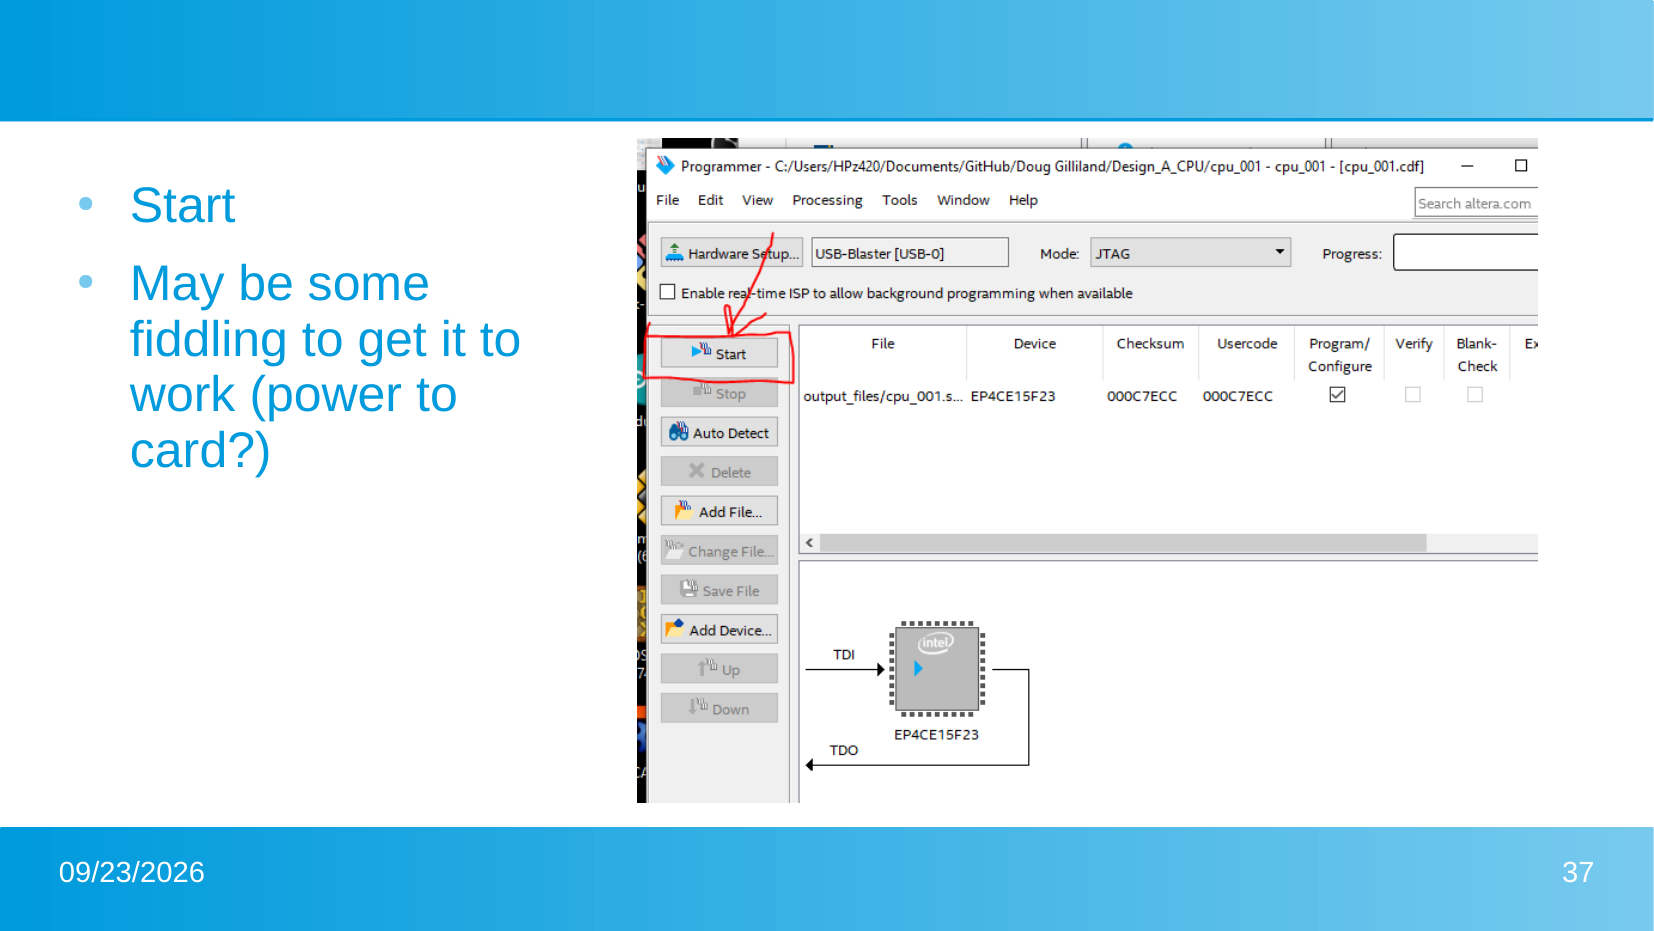

#
Start
May be some fiddling to get it to work (power to card?)
37